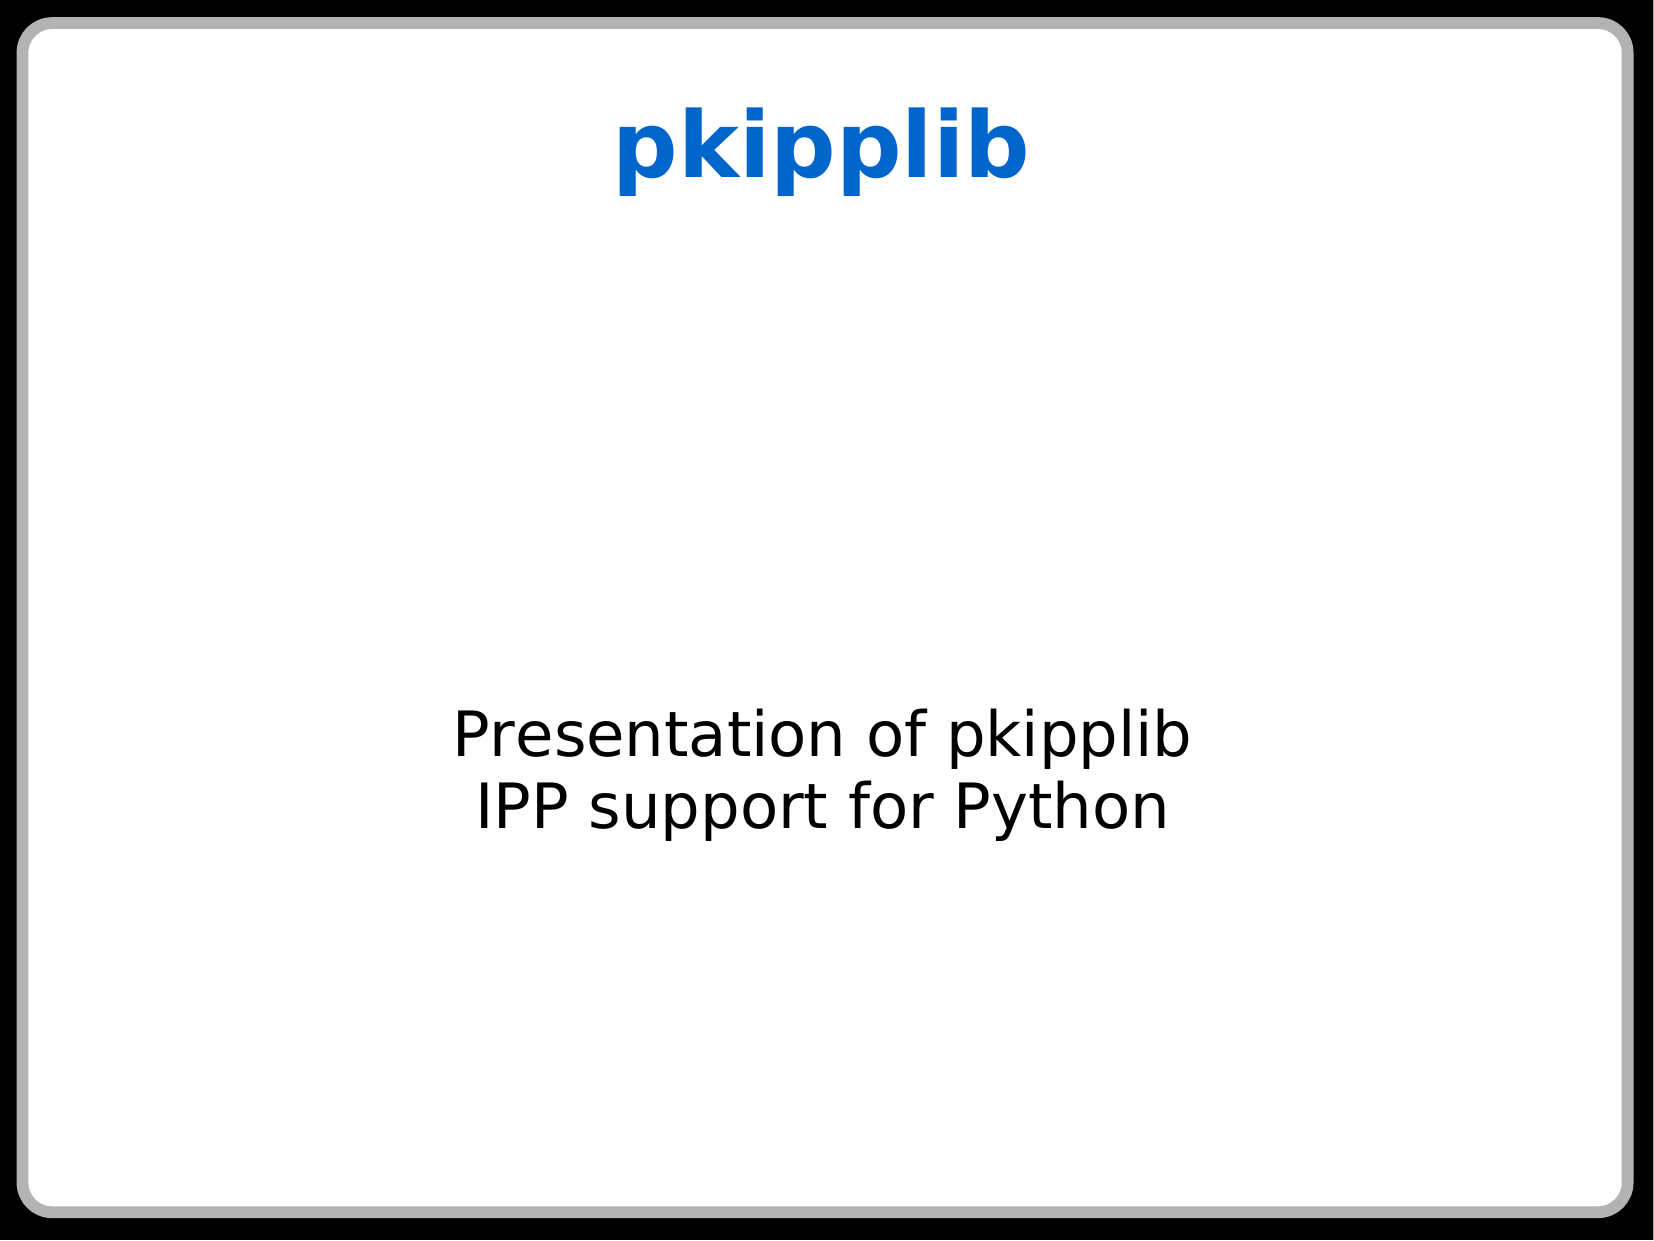

# pkipplib
Presentation of pkipplib
IPP support for Python